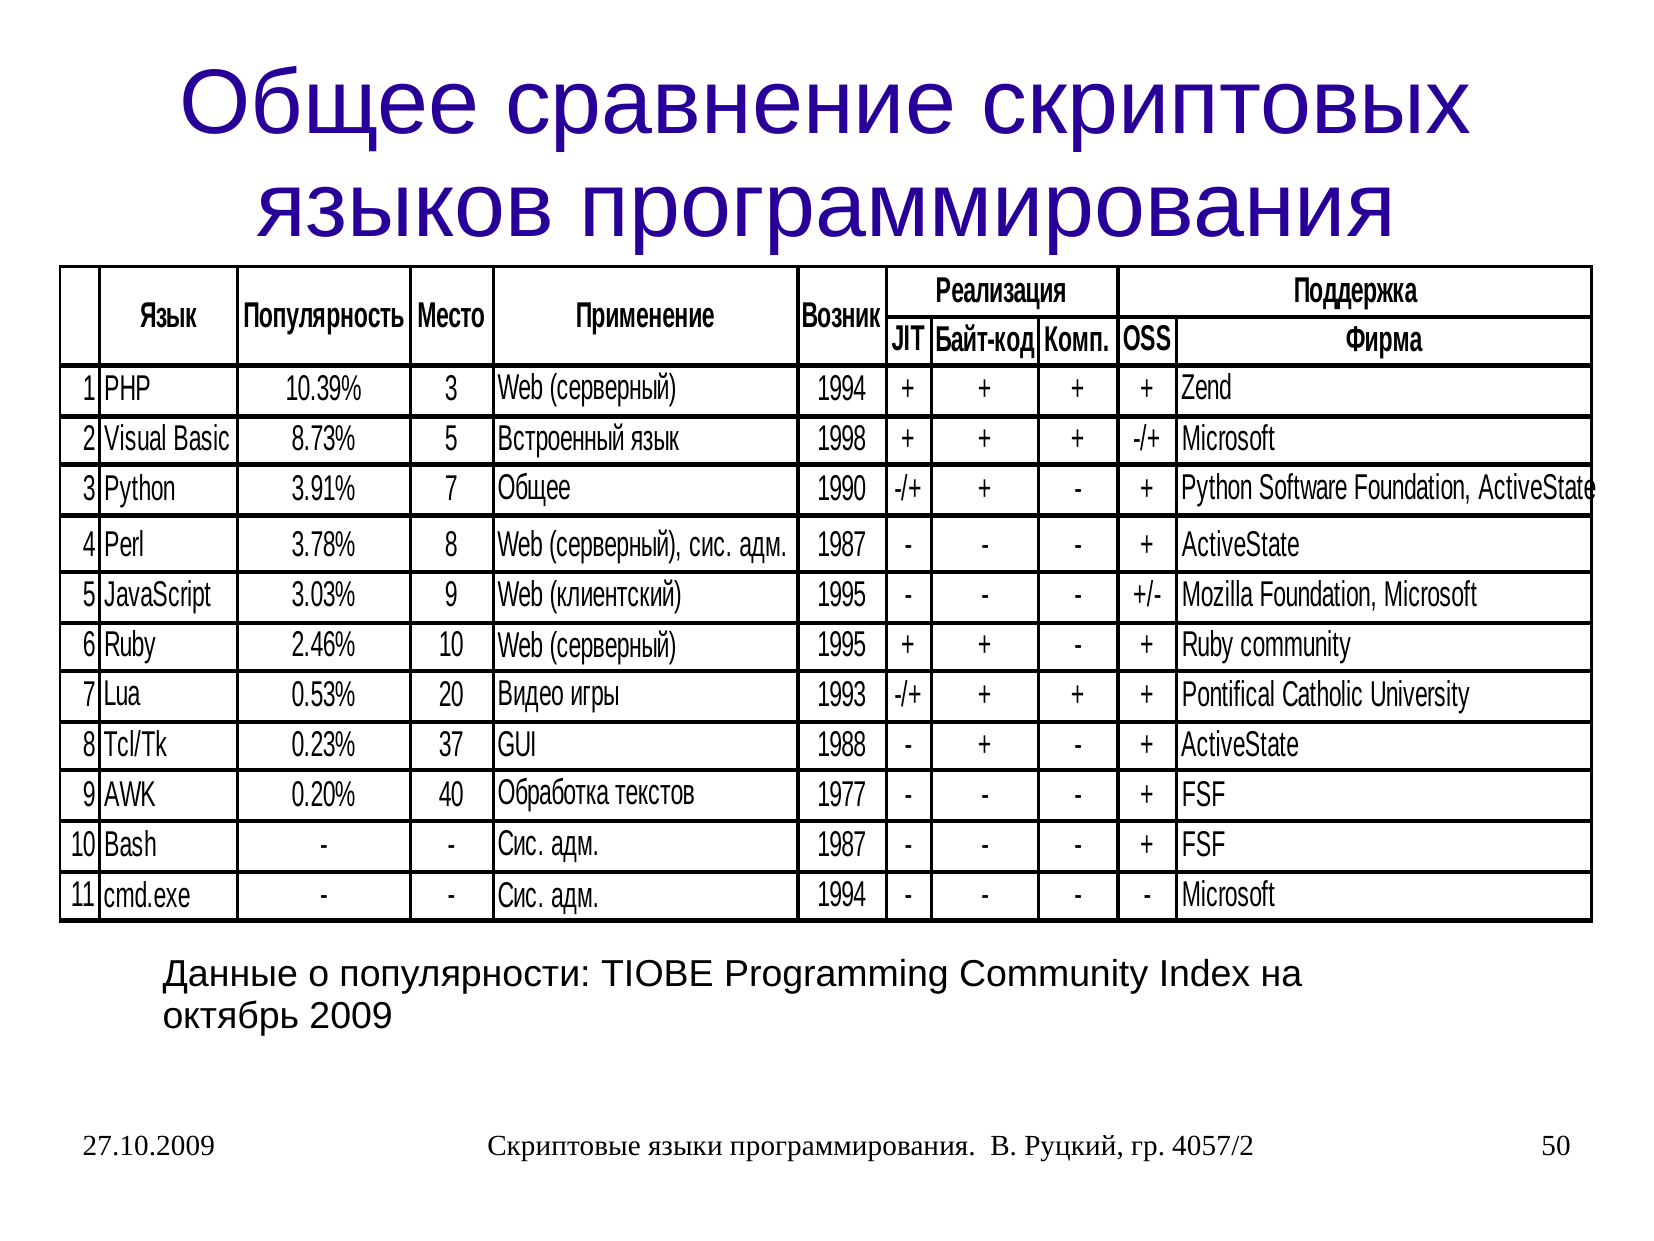

# Общее сравнение скриптовых языков программирования
Данные о популярности: TIOBE Programming Community Index на октябрь 2009
27.10.2009
Скриптовые языки программирования. В. Руцкий, гр. 4057/2
50